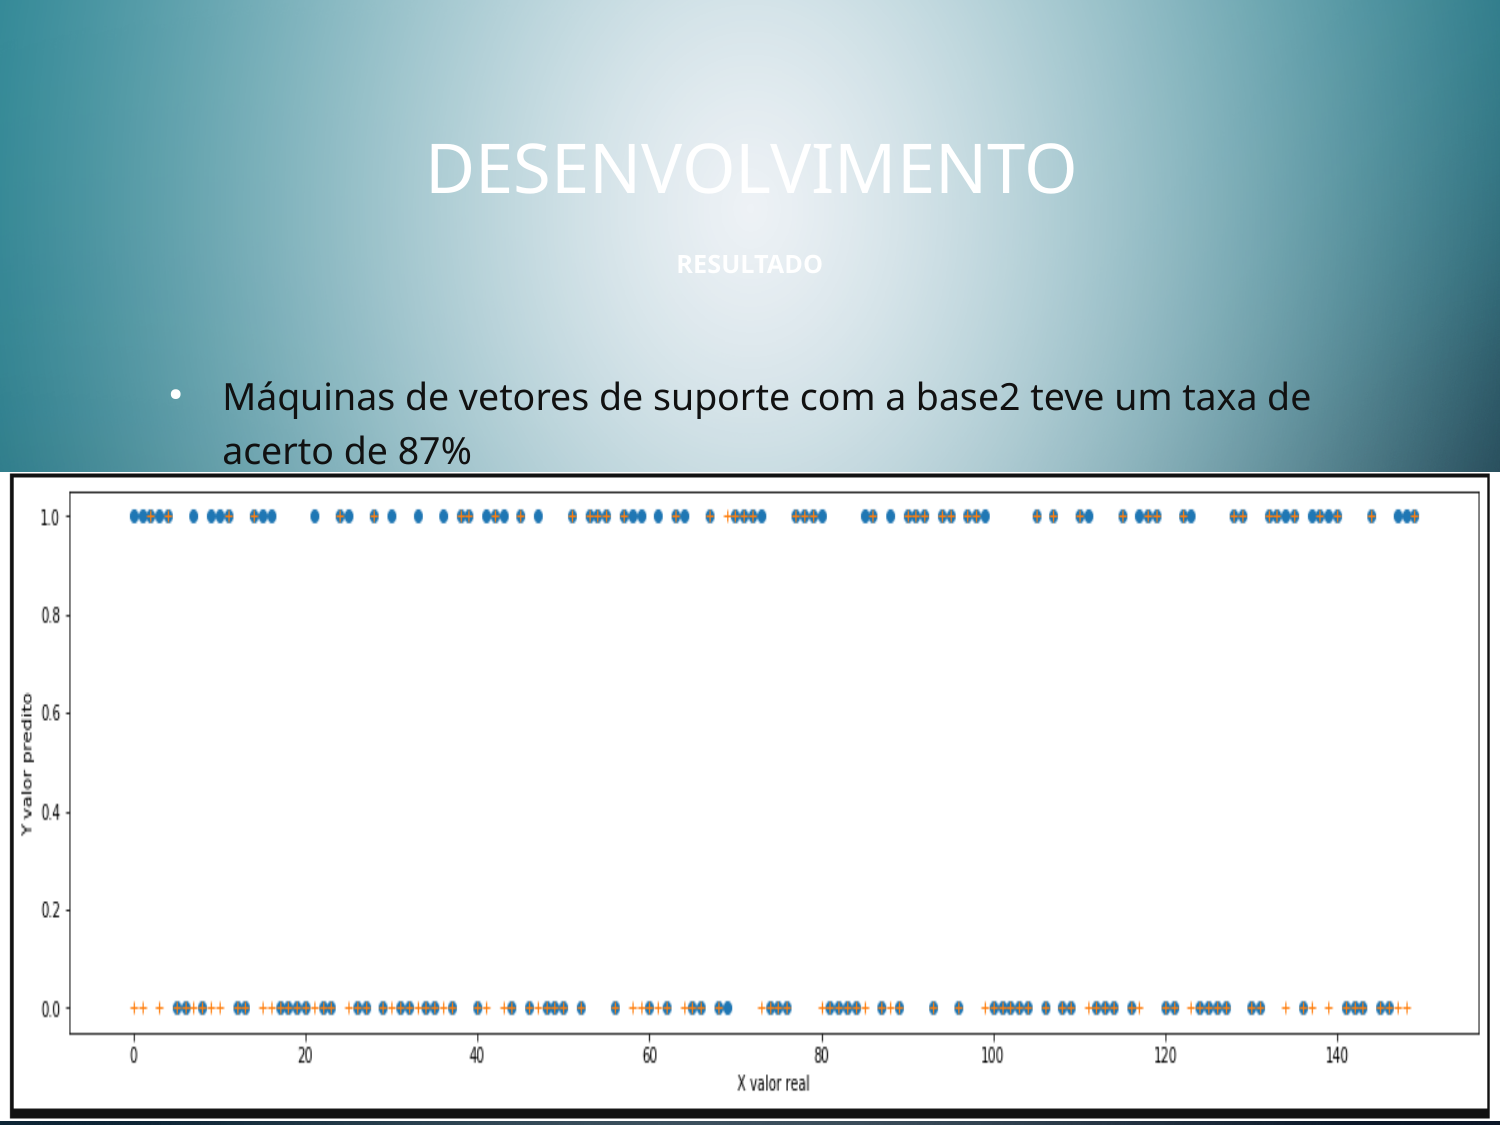

Desenvolvimento
# Resultado
Máquinas de vetores de suporte com a base2 teve um taxa de acerto de 87%